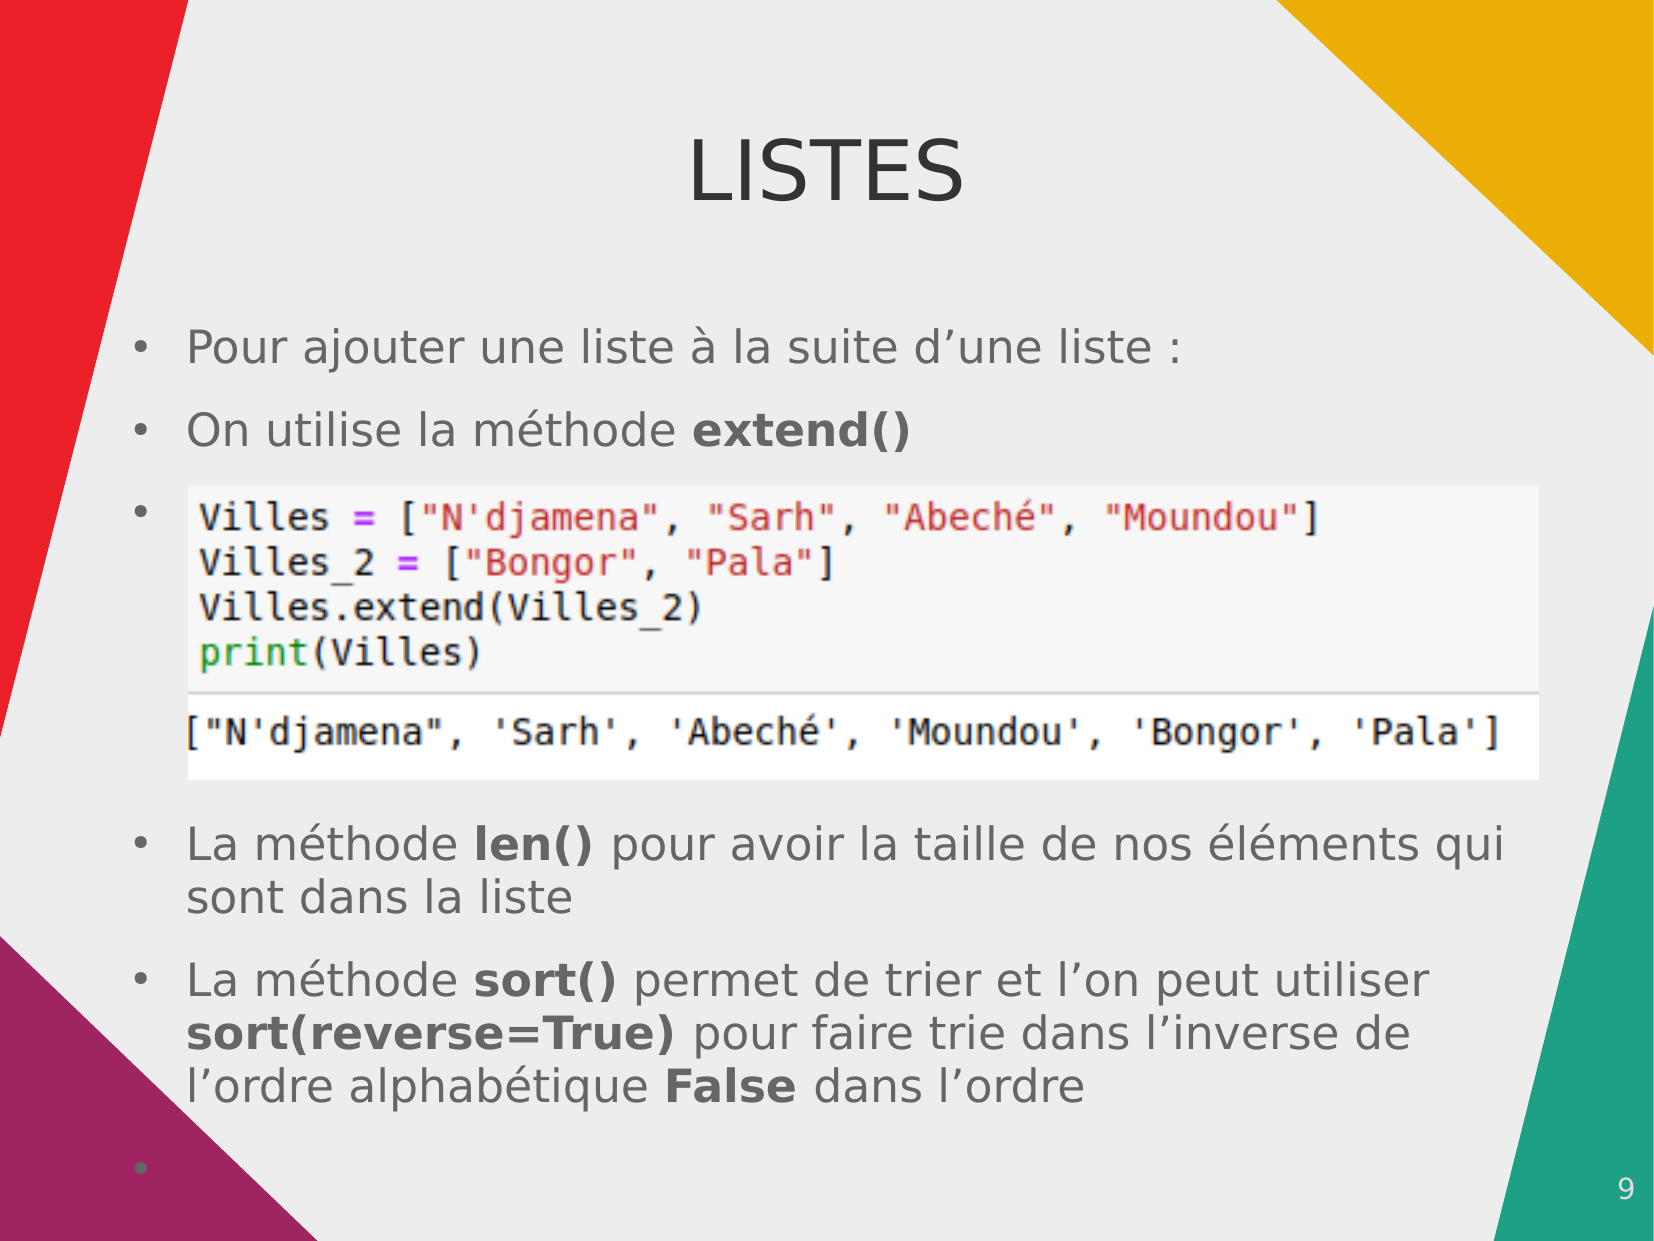

# LISTES
Pour ajouter une liste à la suite d’une liste :
On utilise la méthode extend()
La méthode len() pour avoir la taille de nos éléments qui sont dans la liste
La méthode sort() permet de trier et l’on peut utiliser sort(reverse=True) pour faire trie dans l’inverse de l’ordre alphabétique False dans l’ordre
9